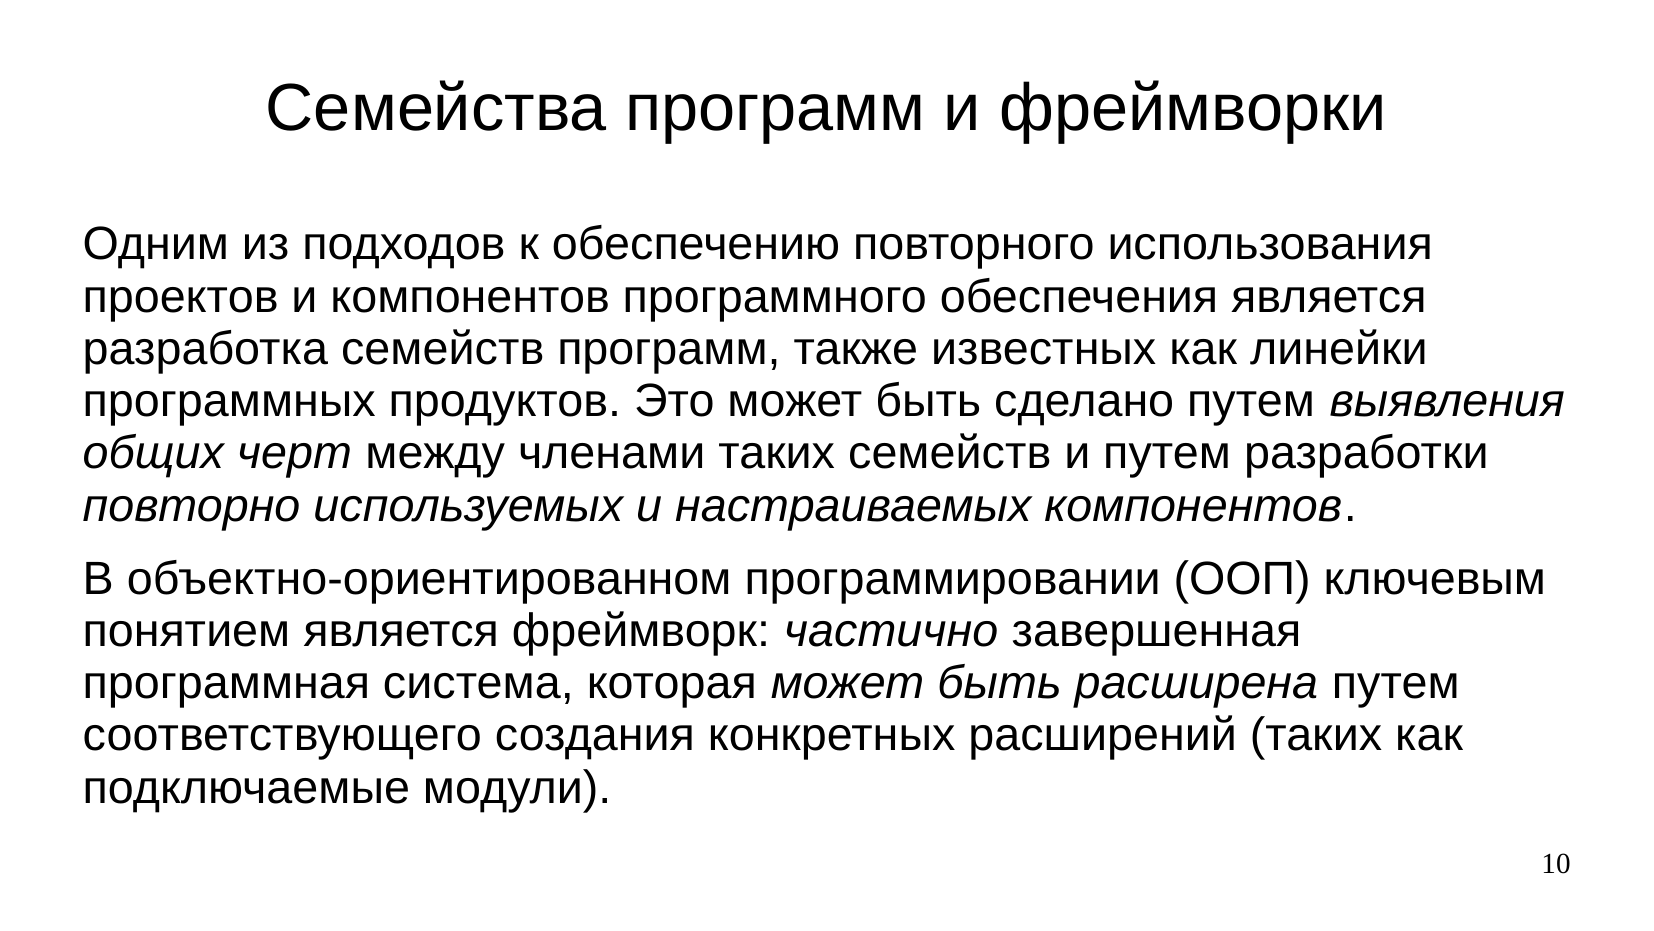

# Семейства программ и фреймворки
Одним из подходов к обеспечению повторного использования проектов и компонентов программного обеспечения является разработка семейств программ, также известных как линейки программных продуктов. Это может быть сделано путем выявления общих черт между членами таких семейств и путем разработки повторно используемых и настраиваемых компонентов.
В объектно-ориентированном программировании (OOП) ключевым понятием является фреймворк: частично завершенная программная система, которая может быть расширена путем соответствующего создания конкретных расширений (таких как подключаемые модули).
10